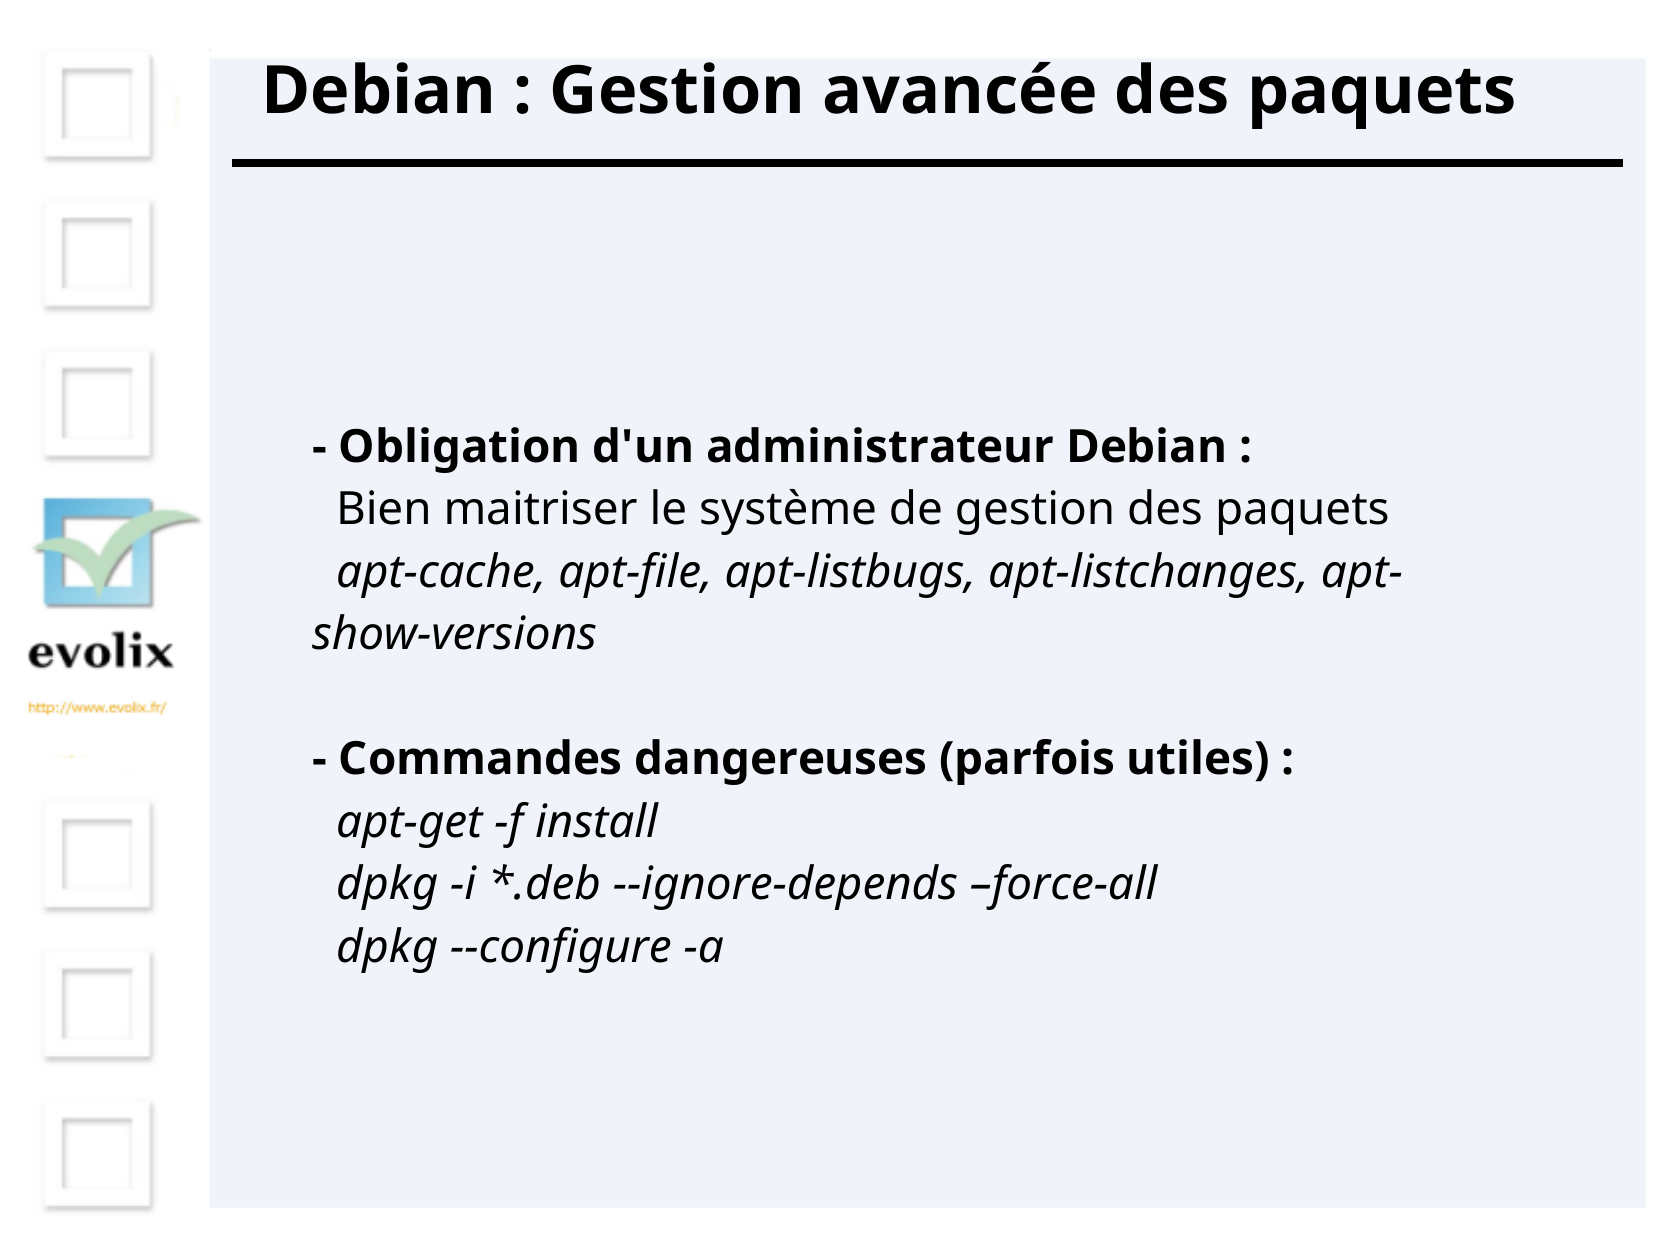

# Debian : Gestion avancée des paquets
- Obligation d'un administrateur Debian :
 Bien maitriser le système de gestion des paquets
 apt-cache, apt-file, apt-listbugs, apt-listchanges, apt-show-versions
- Commandes dangereuses (parfois utiles) :
 apt-get -f install
 dpkg -i *.deb --ignore-depends –force-all
 dpkg --configure -a